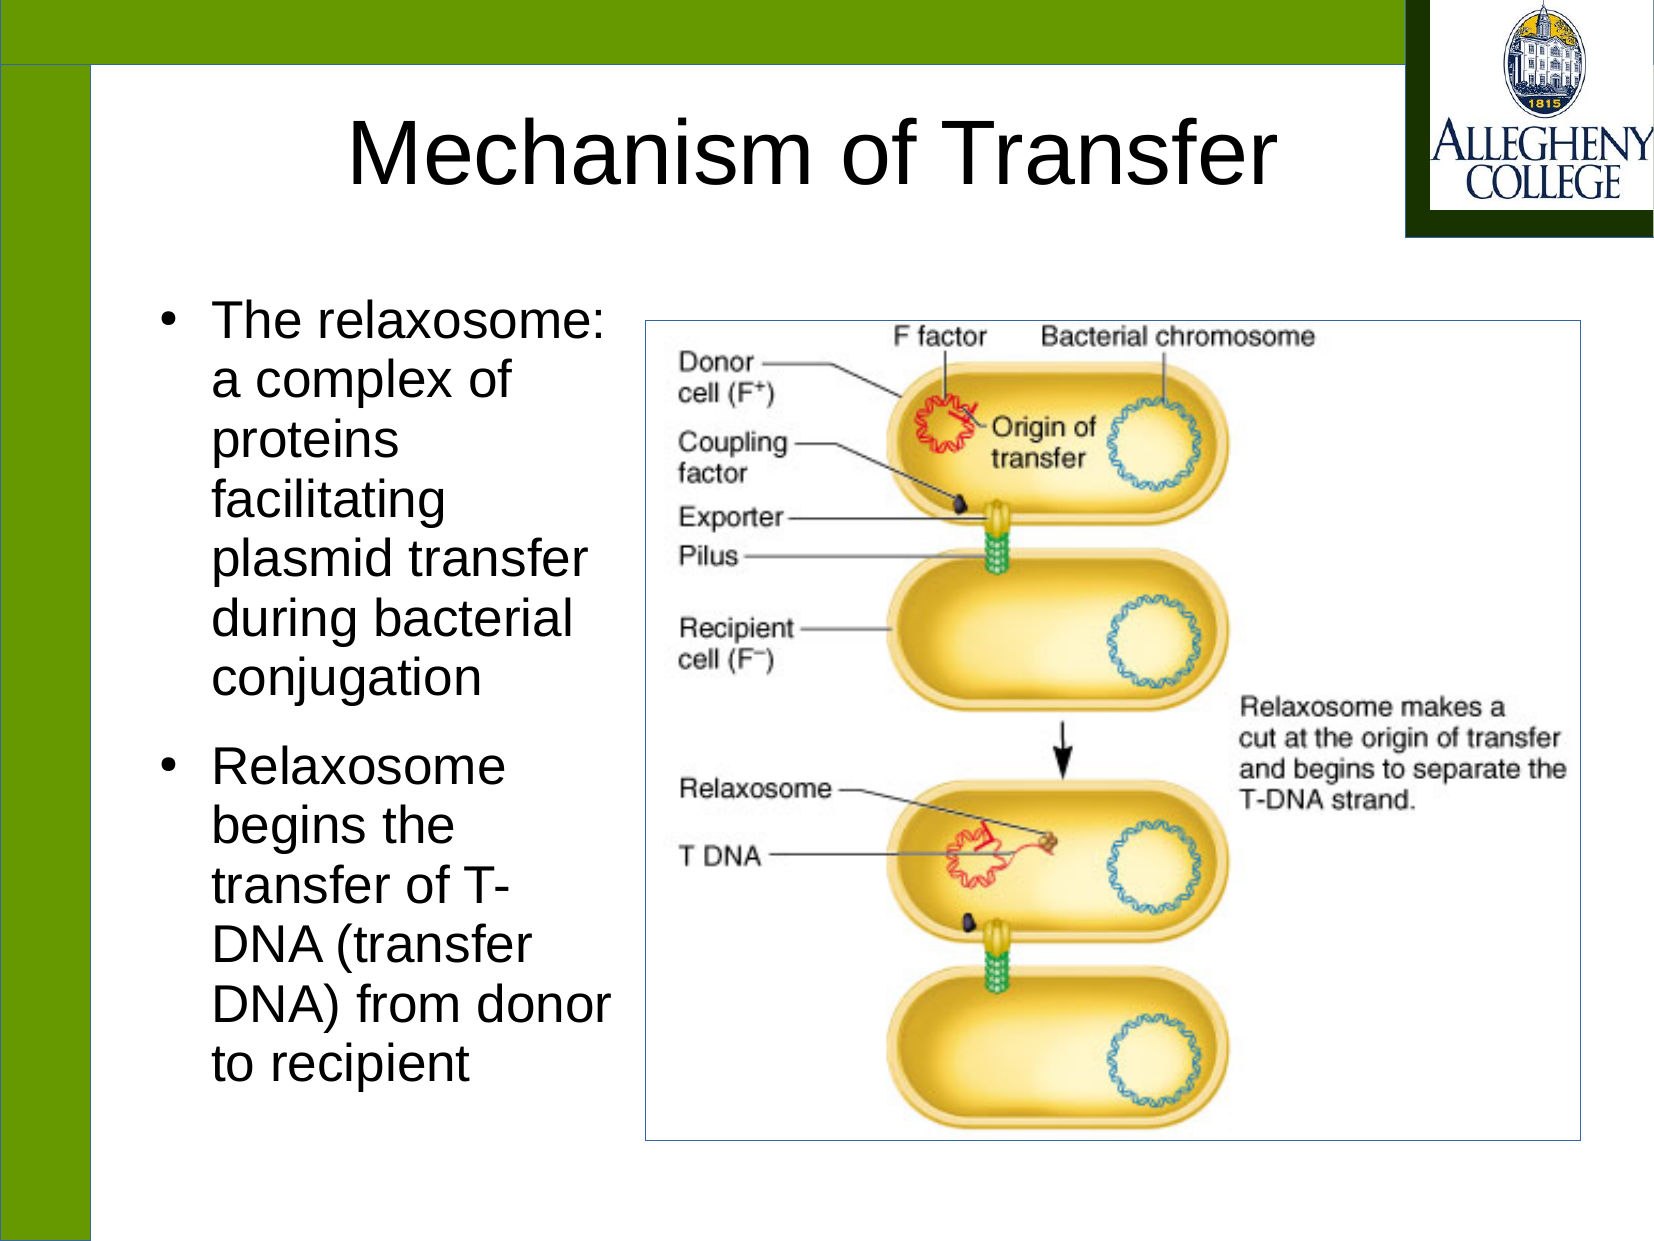

# Mechanism of Transfer
The relaxosome: a complex of proteins facilitating plasmid transfer during bacterial conjugation
Relaxosome begins the transfer of T-DNA (transfer DNA) from donor to recipient